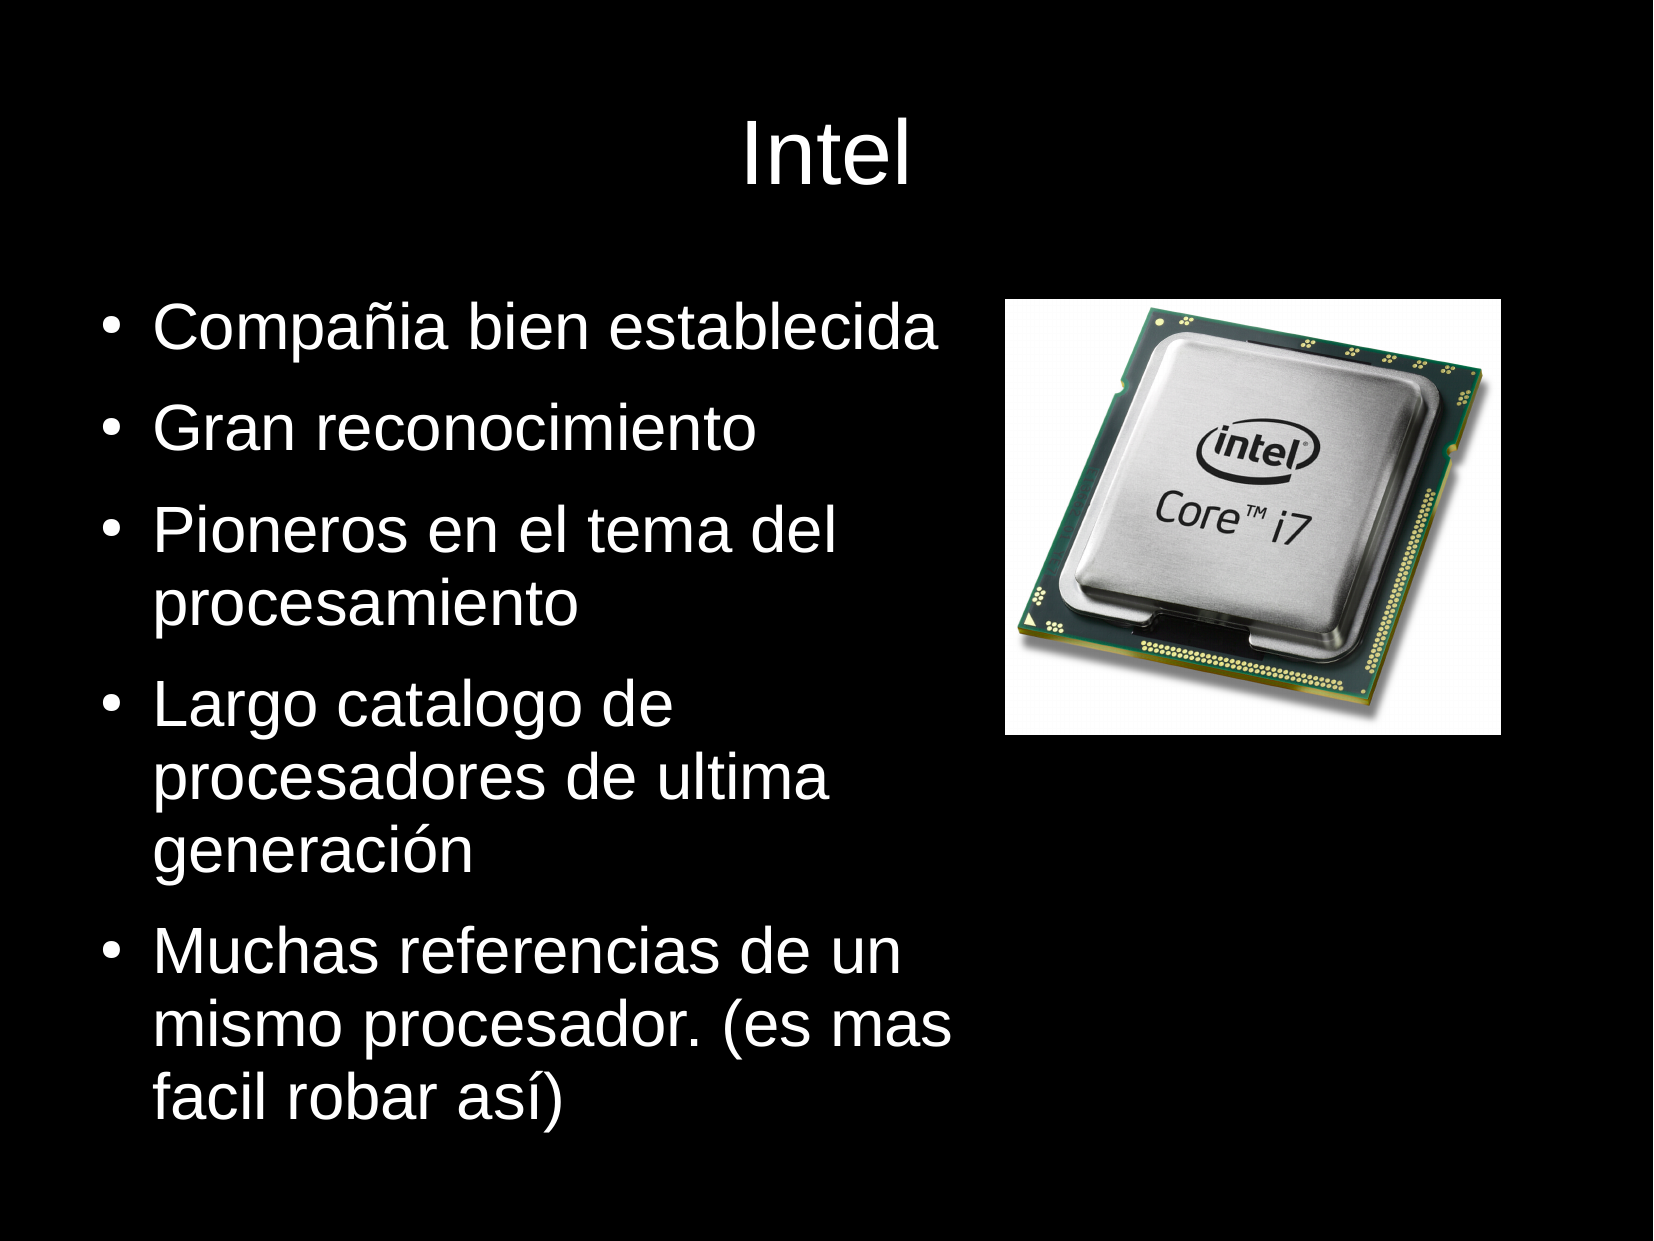

# Intel
Compañia bien establecida
Gran reconocimiento
Pioneros en el tema del procesamiento
Largo catalogo de procesadores de ultima generación
Muchas referencias de un mismo procesador. (es mas facil robar así)